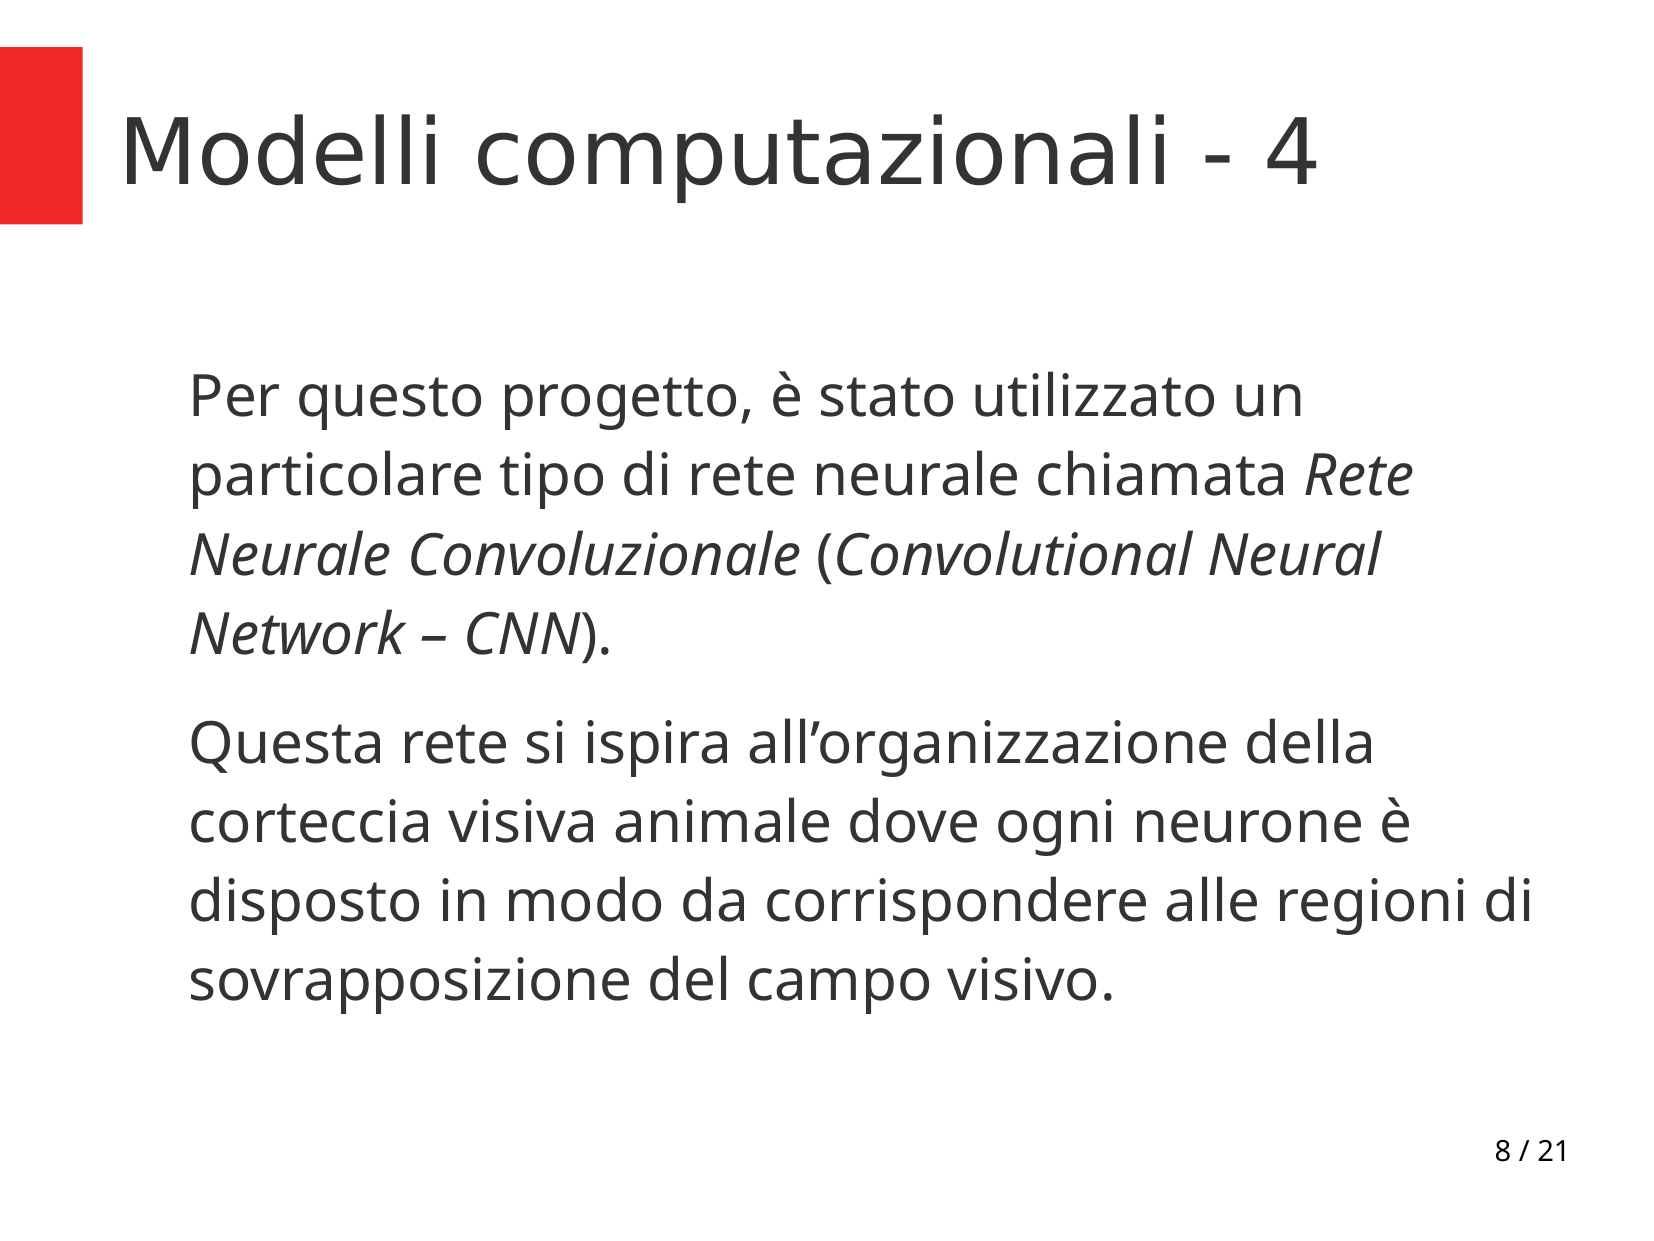

# Modelli computazionali - 4
Per questo progetto, è stato utilizzato un particolare tipo di rete neurale chiamata Rete Neurale Convoluzionale (Convolutional Neural Network – CNN).
Questa rete si ispira all’organizzazione della corteccia visiva animale dove ogni neurone è disposto in modo da corrispondere alle regioni di sovrapposizione del campo visivo.
8